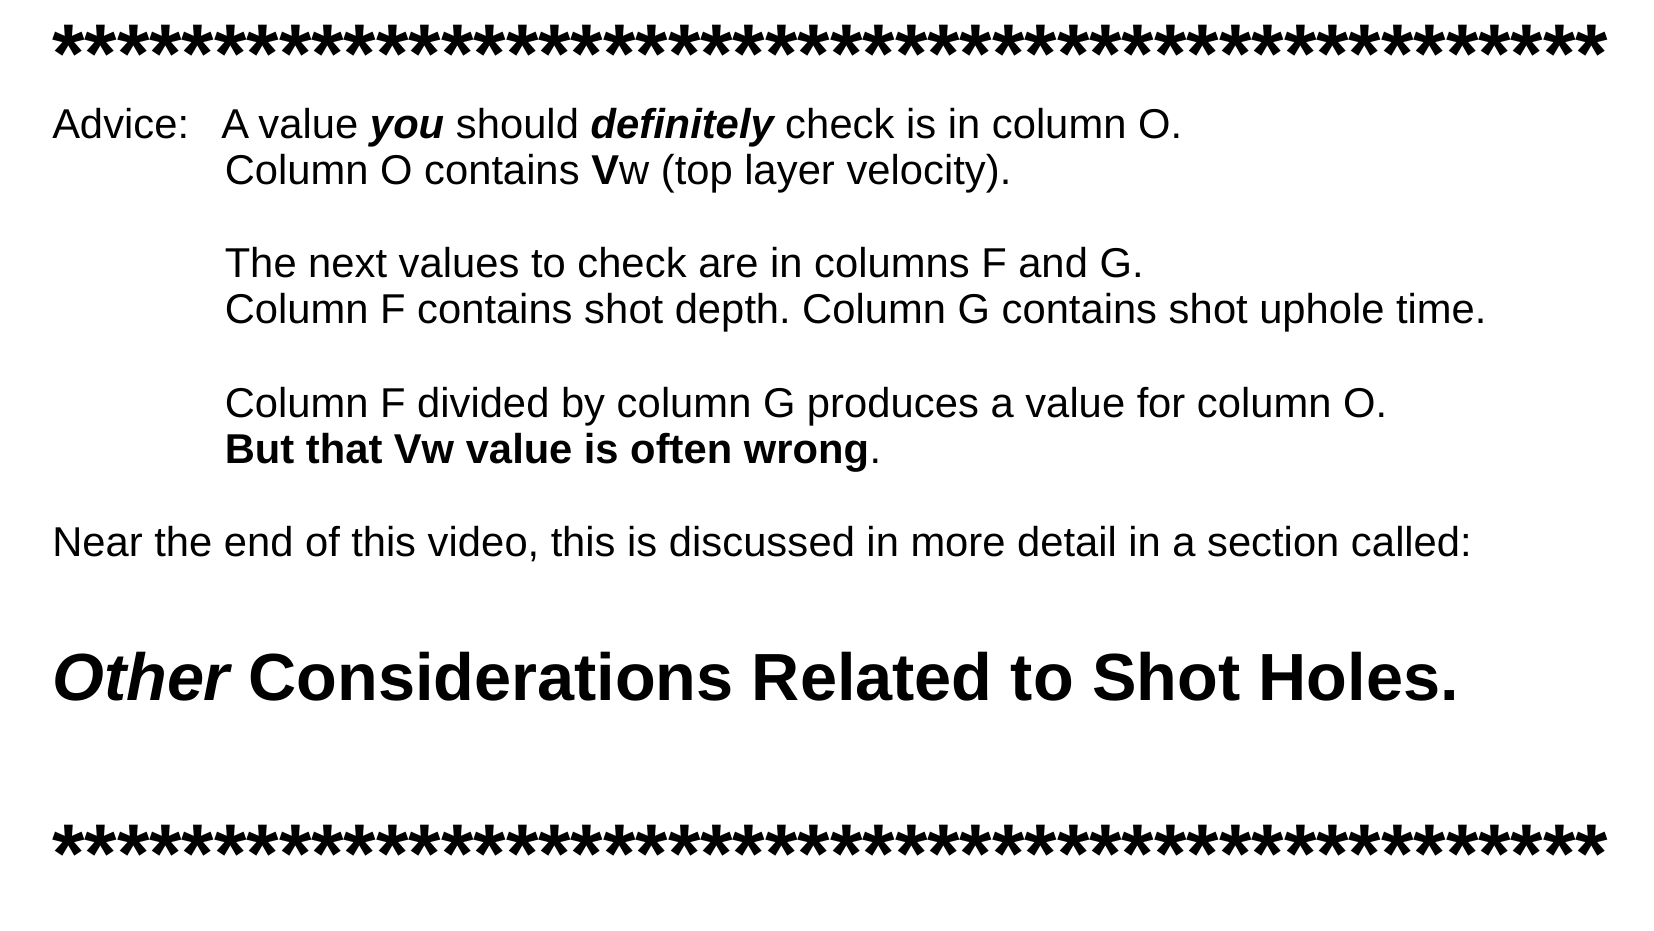

************************************************Advice: A value you should definitely check is in column O.
 Column O contains Vw (top layer velocity).
 The next values to check are in columns F and G.
 Column F contains shot depth. Column G contains shot uphole time.
 Column F divided by column G produces a value for column O.
 But that Vw value is often wrong.
Near the end of this video, this is discussed in more detail in a section called:
Other Considerations Related to Shot Holes.
************************************************